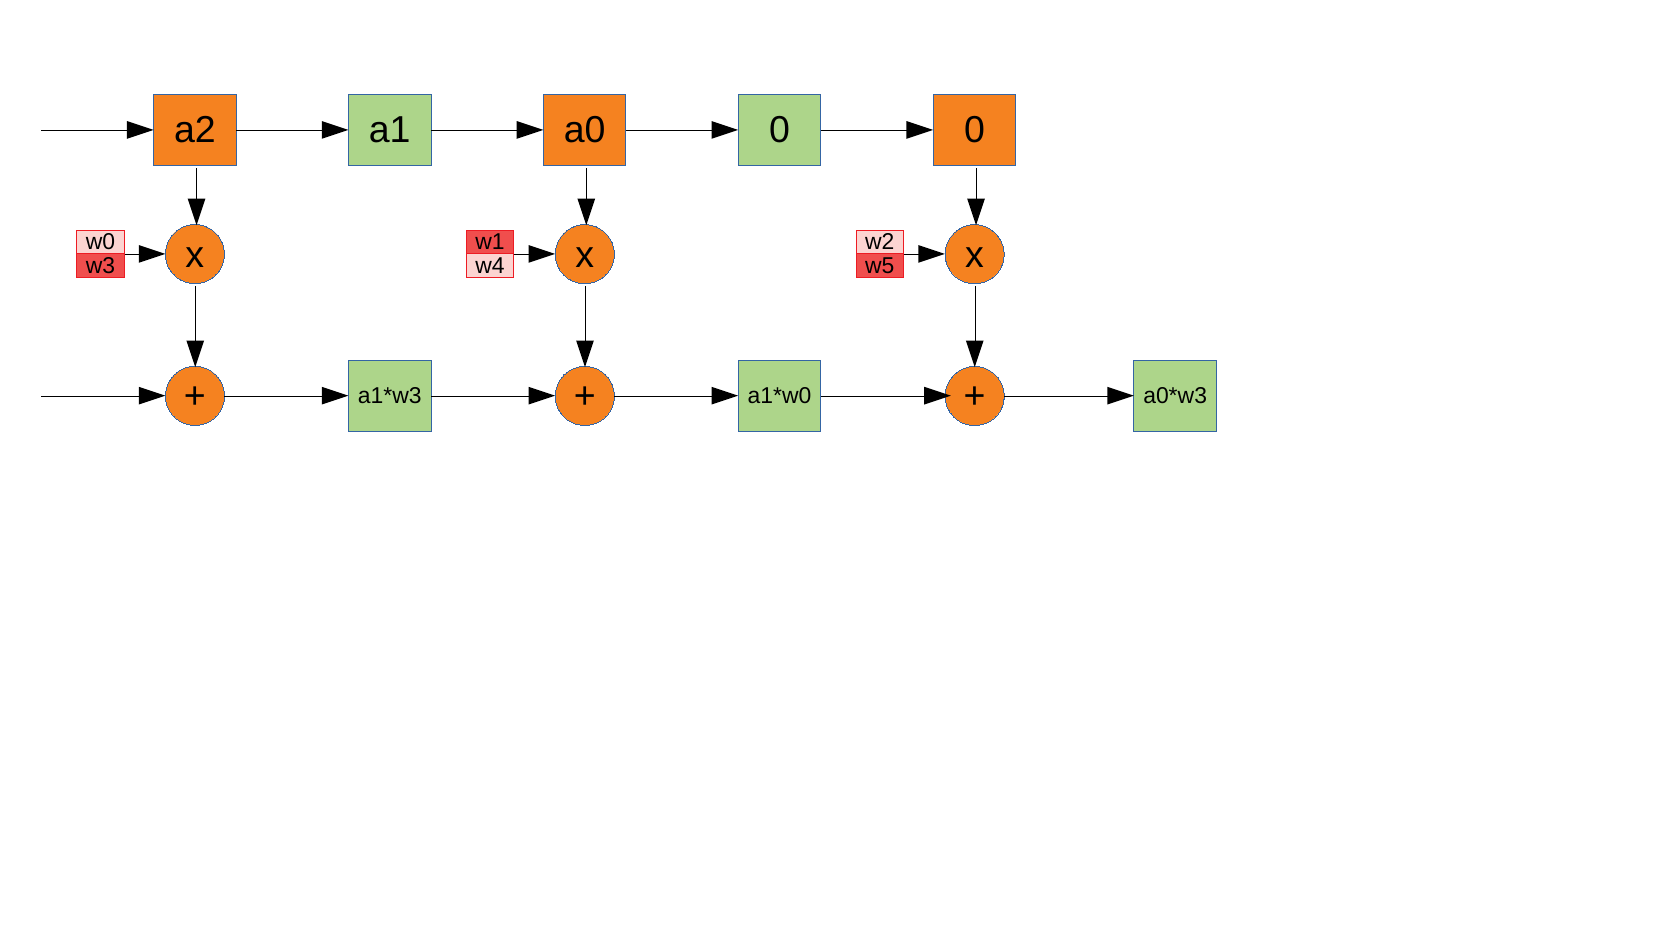

a2
a1
a0
0
0
x
x
x
w0
w1
w2
w3
w4
w5
a1*w3
a1*w0
a0*w3
+
+
+